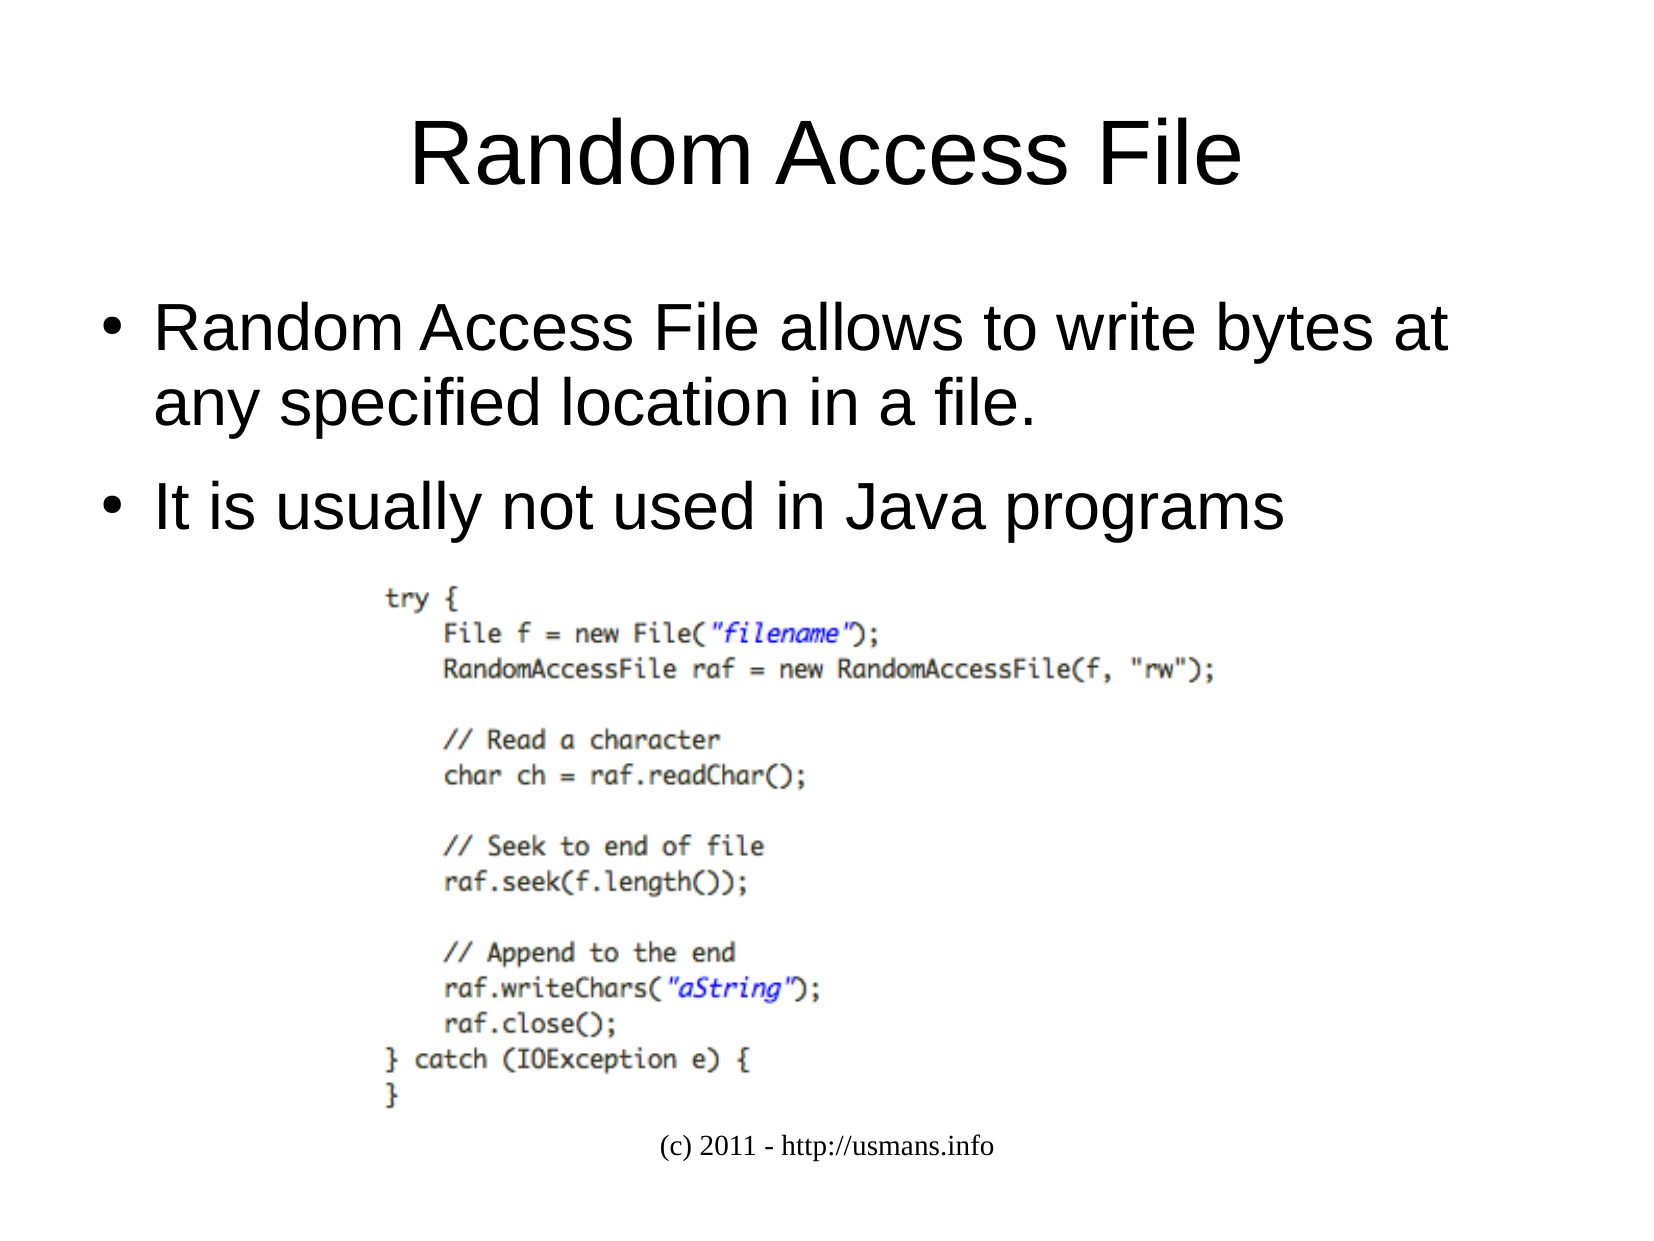

# Random Access File
Random Access File allows to write bytes at any specified location in a file.
It is usually not used in Java programs
(c) 2011 - http://usmans.info